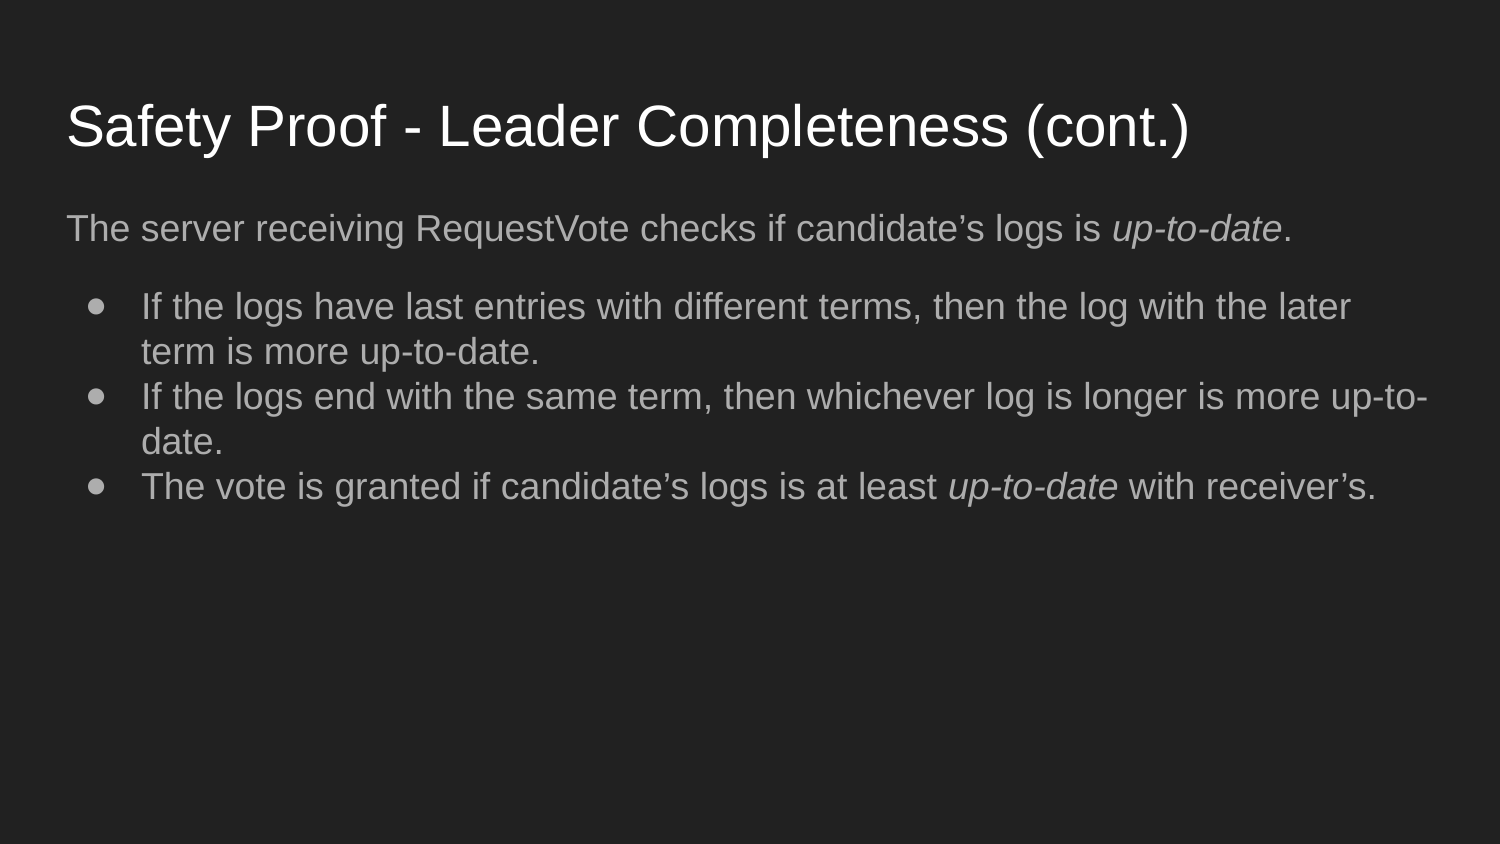

# Safety Proof - Leader Completeness (cont.)
The server receiving RequestVote checks if candidate’s logs is up-to-date.
If the logs have last entries with different terms, then the log with the later term is more up-to-date.
If the logs end with the same term, then whichever log is longer is more up-to-date.
The vote is granted if candidate’s logs is at least up-to-date with receiver’s.